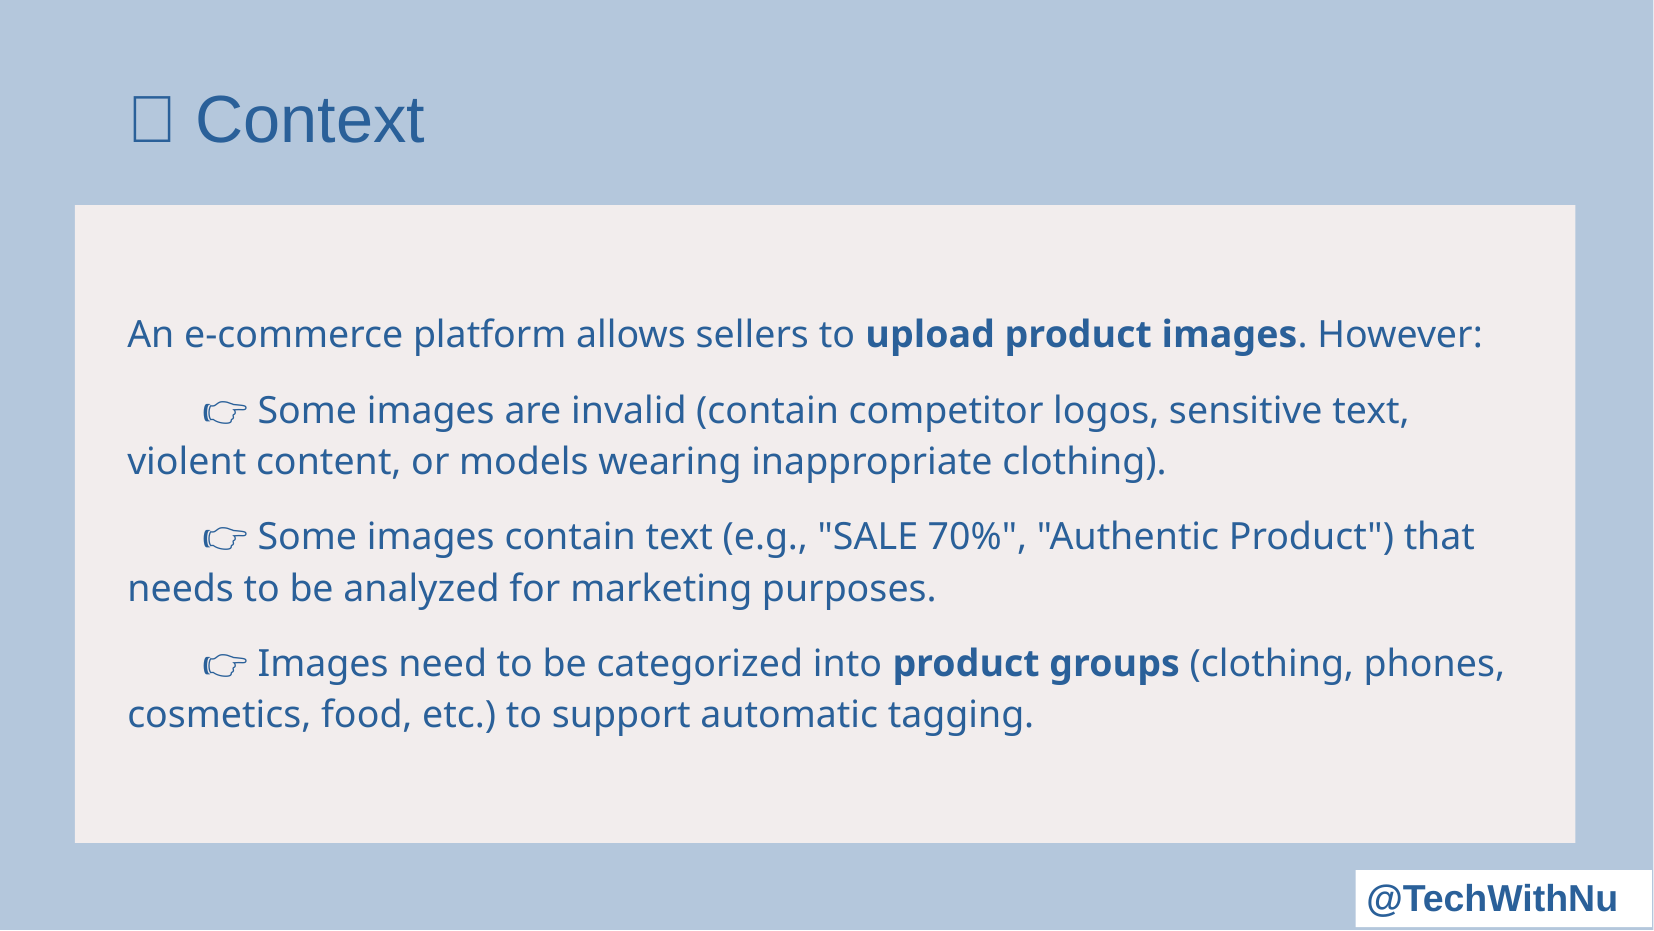

🛒 Context
An e-commerce platform allows sellers to upload product images. However:
	👉 Some images are invalid (contain competitor logos, sensitive text, violent content, or models wearing inappropriate clothing).
	👉 Some images contain text (e.g., "SALE 70%", "Authentic Product") that needs to be analyzed for marketing purposes.
	👉 Images need to be categorized into product groups (clothing, phones, cosmetics, food, etc.) to support automatic tagging.
@TechWithNu